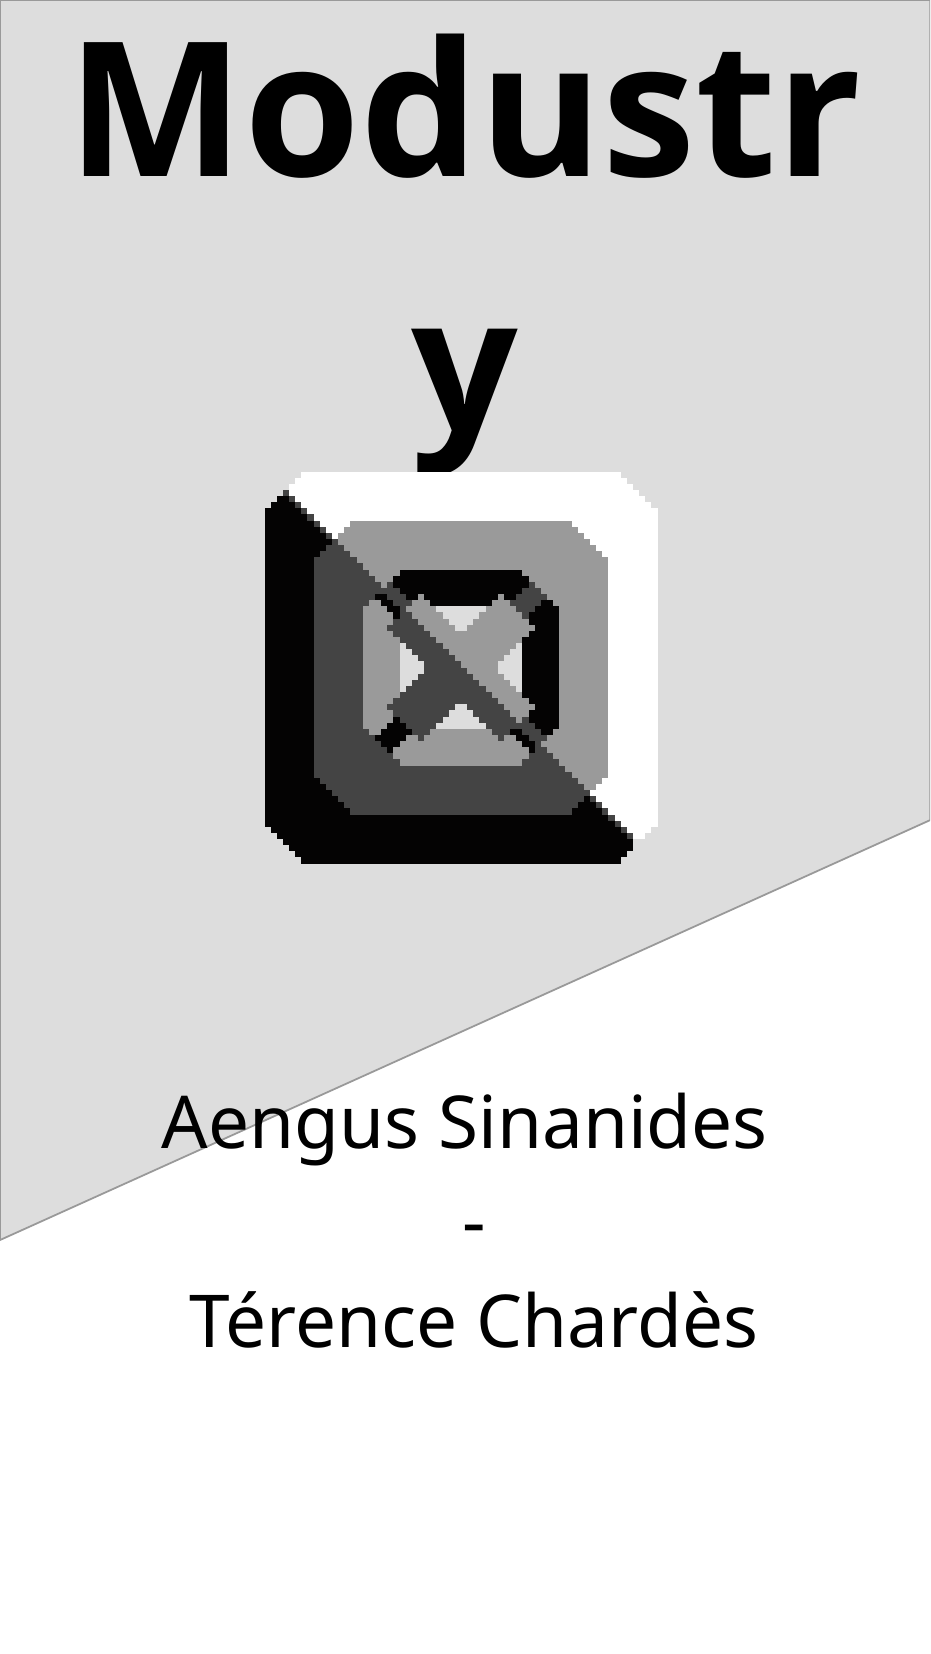

# Modustry
Aengus Sinanides
 -
 Térence Chardès
Lycée de l’Élorn